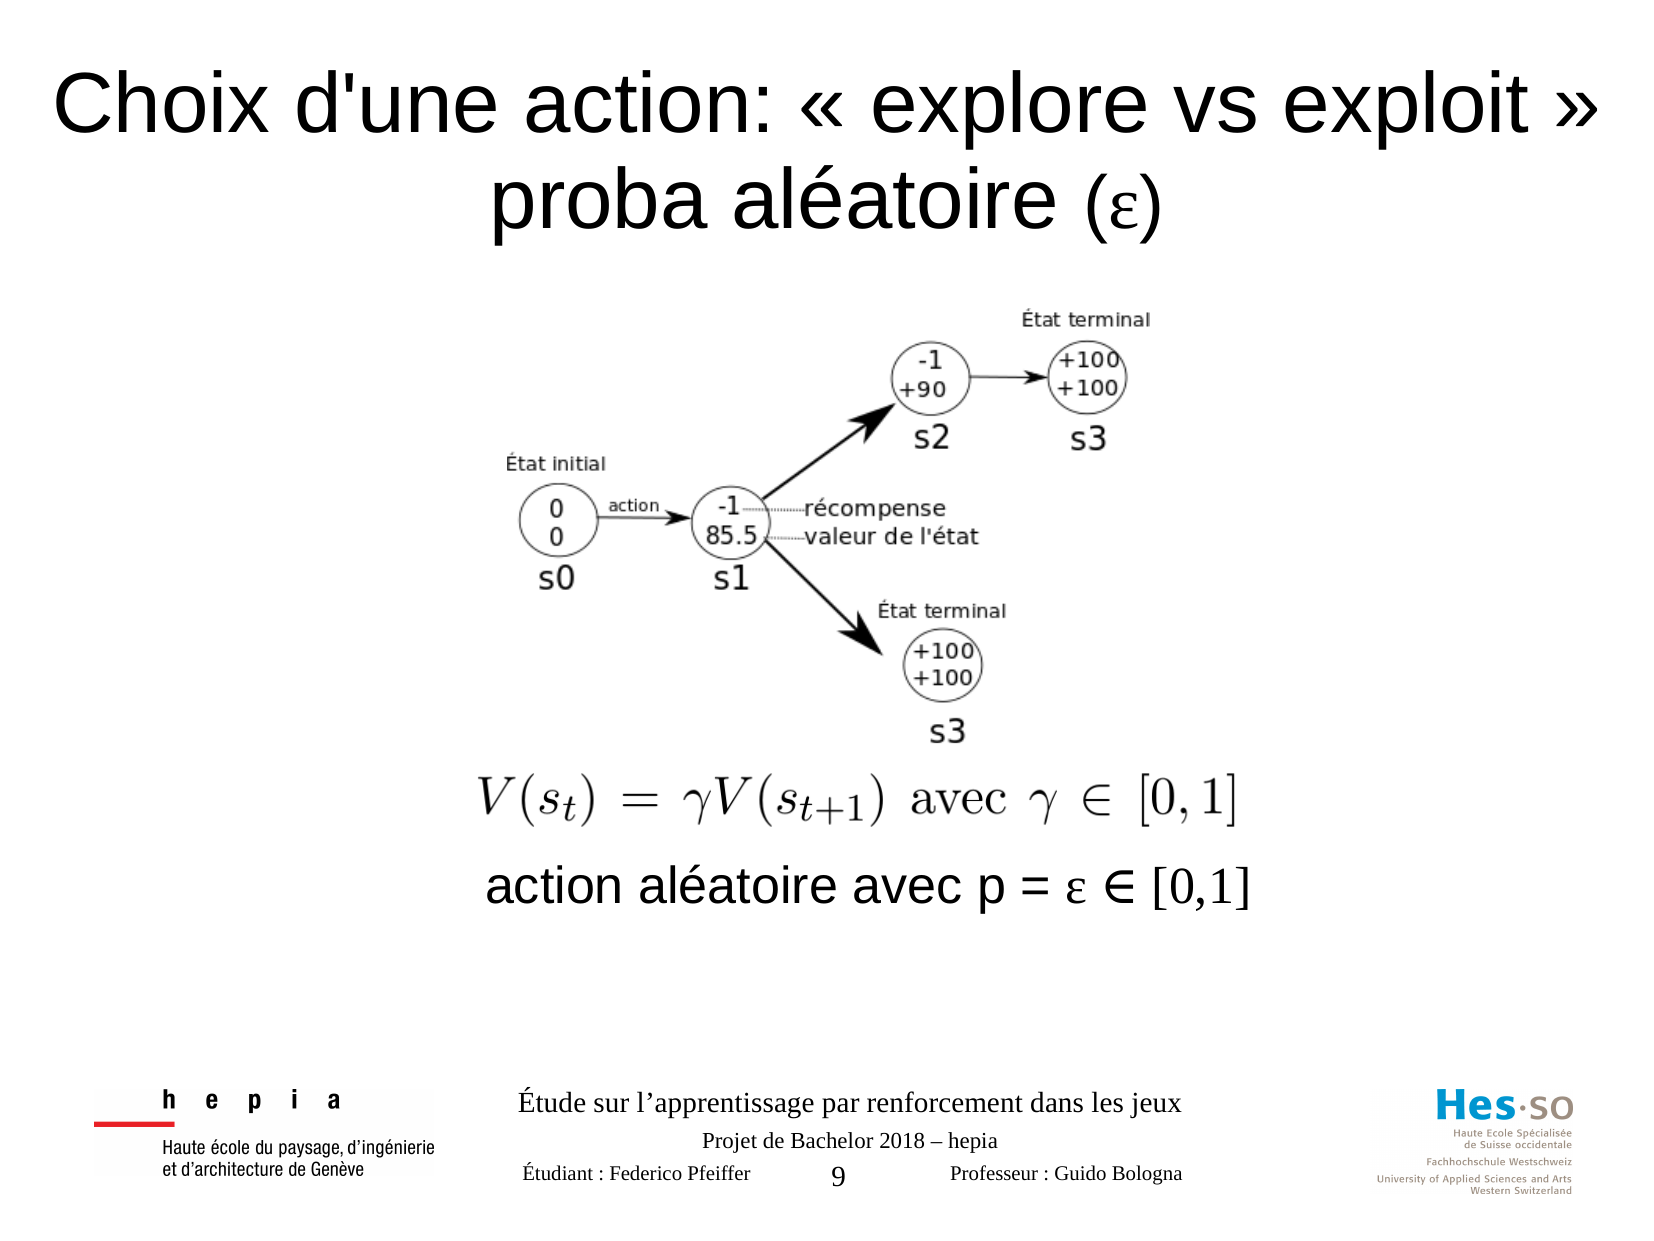

# Choix d'une action: « explore vs exploit » proba aléatoire (ε)
action aléatoire avec p = ε ∈ [0,1]
9